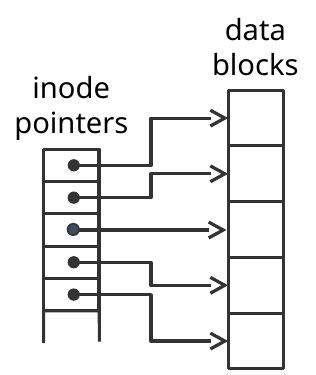

data
blocks
inode
pointers
100
101
102
103
104